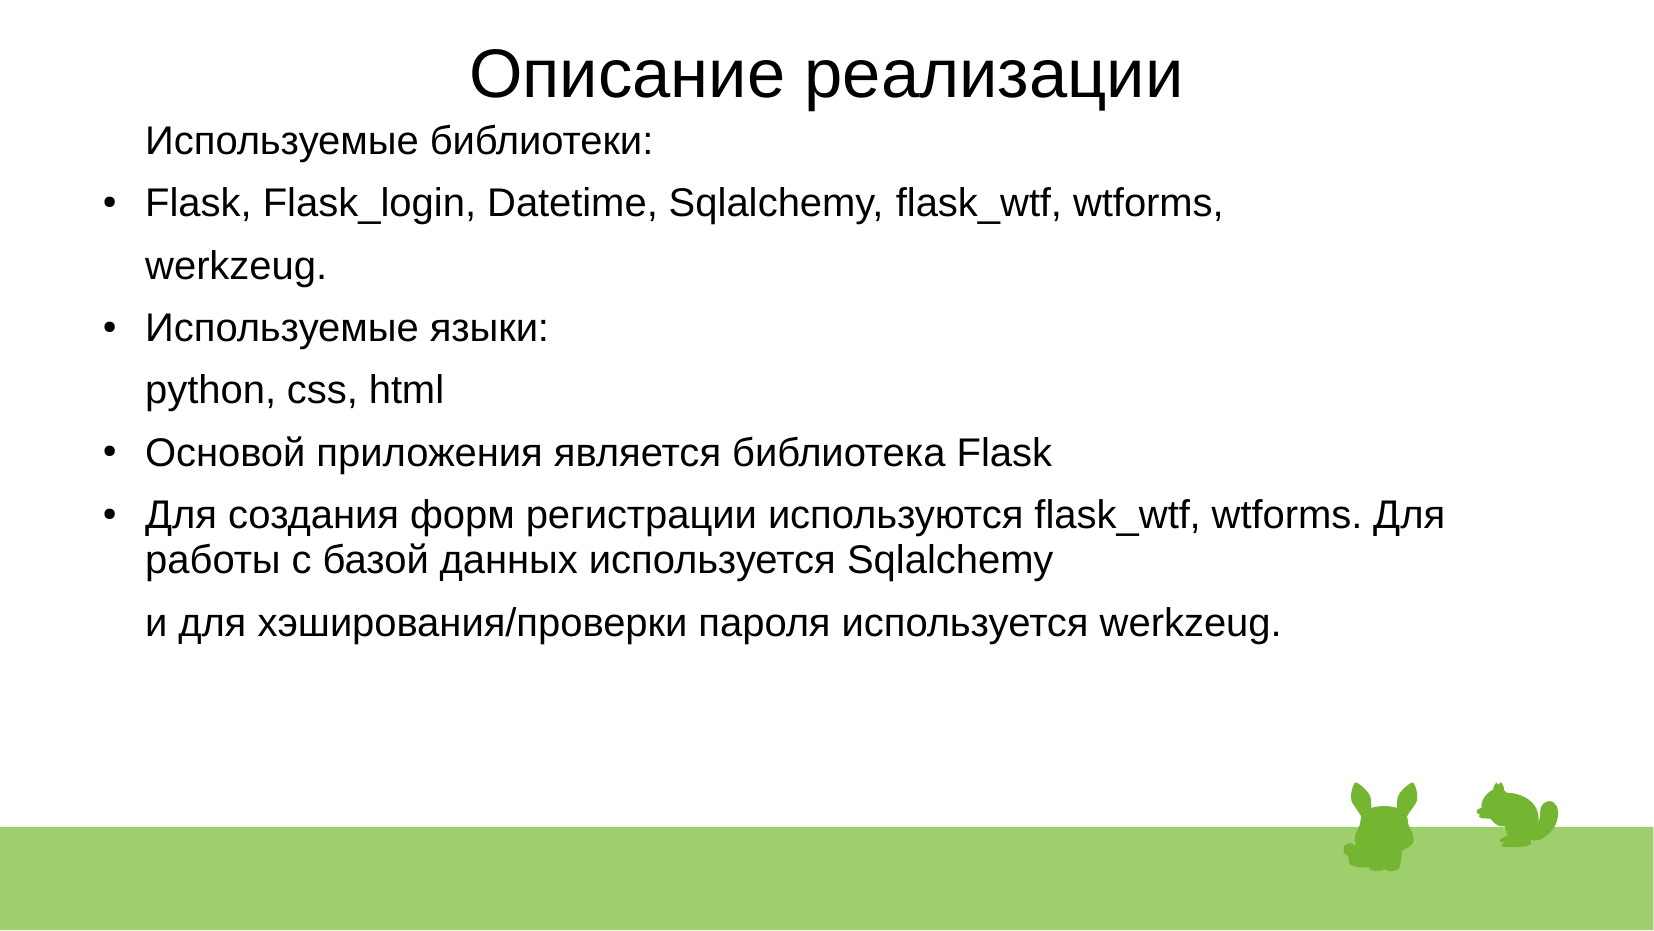

# Описание реализации
Используемые библиотеки:
Flask, Flask_login, Datetime, Sqlalchemy, flask_wtf, wtforms,
werkzeug.
Используемые языки:
python, css, html
Основой приложения является библиотека Flask
Для создания форм регистрации используются flask_wtf, wtforms. Для работы с базой данных используется Sqlalchemy
и для хэширования/проверки пароля используется werkzeug.